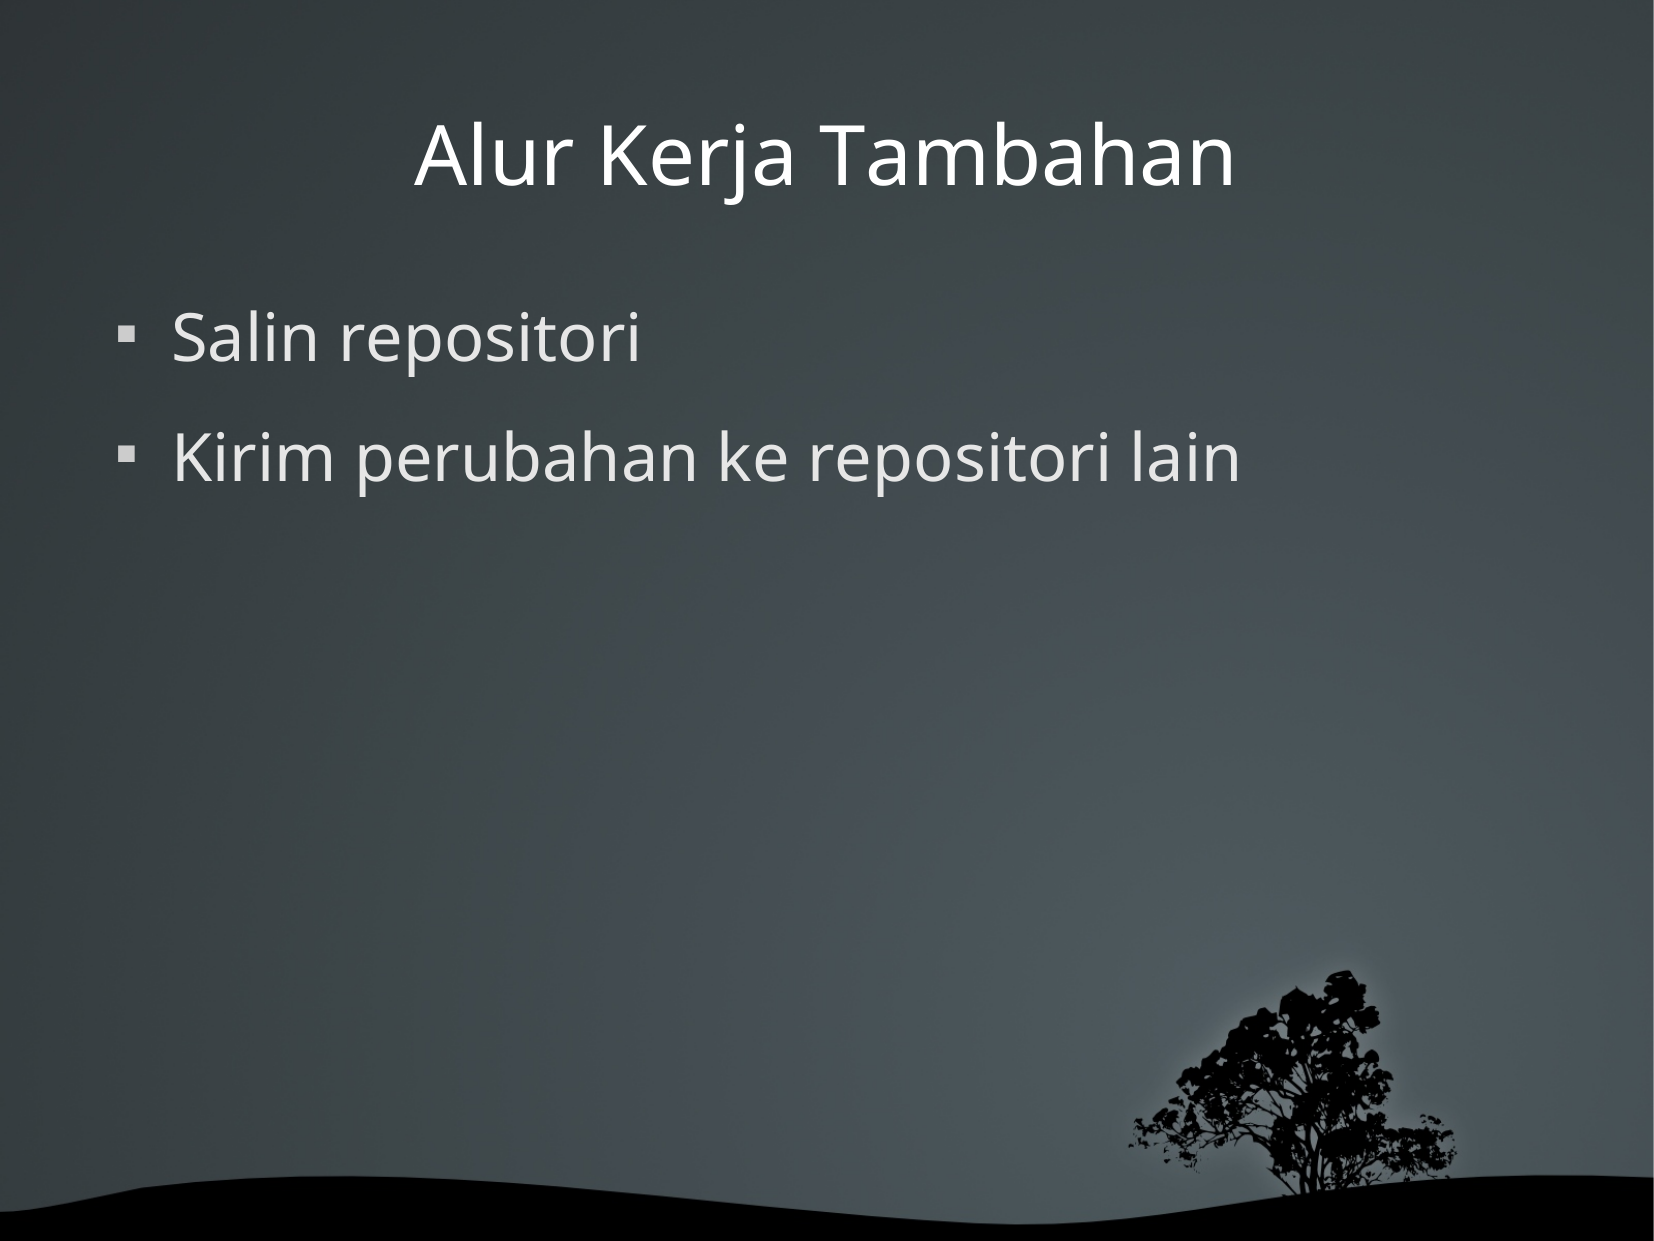

# Alur Kerja Tambahan
Salin repositori
Kirim perubahan ke repositori lain